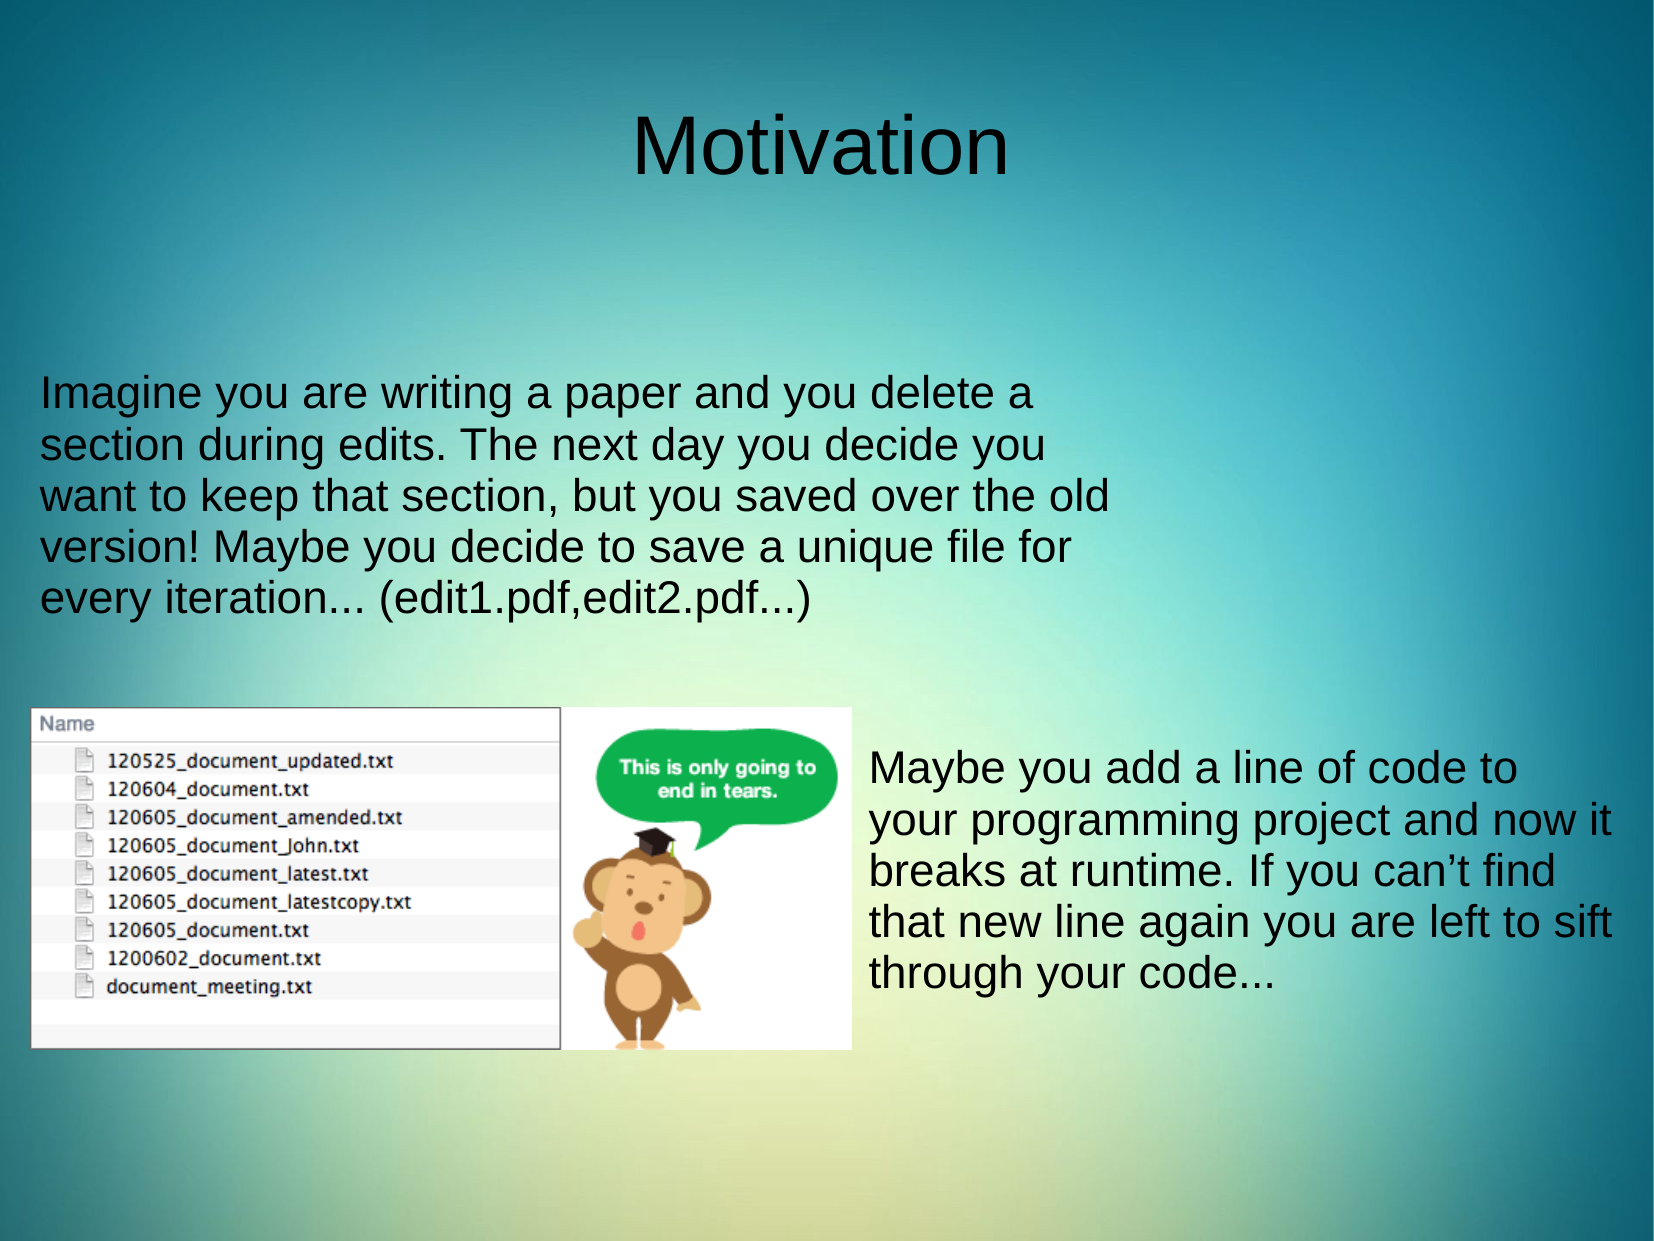

Motivation
Imagine you are writing a paper and you delete a
section during edits. The next day you decide you
want to keep that section, but you saved over the old
version! Maybe you decide to save a unique file for
every iteration... (edit1.pdf,edit2.pdf...)
Maybe you add a line of code to your programming project and now it breaks at runtime. If you can’t find that new line again you are left to sift through your code...